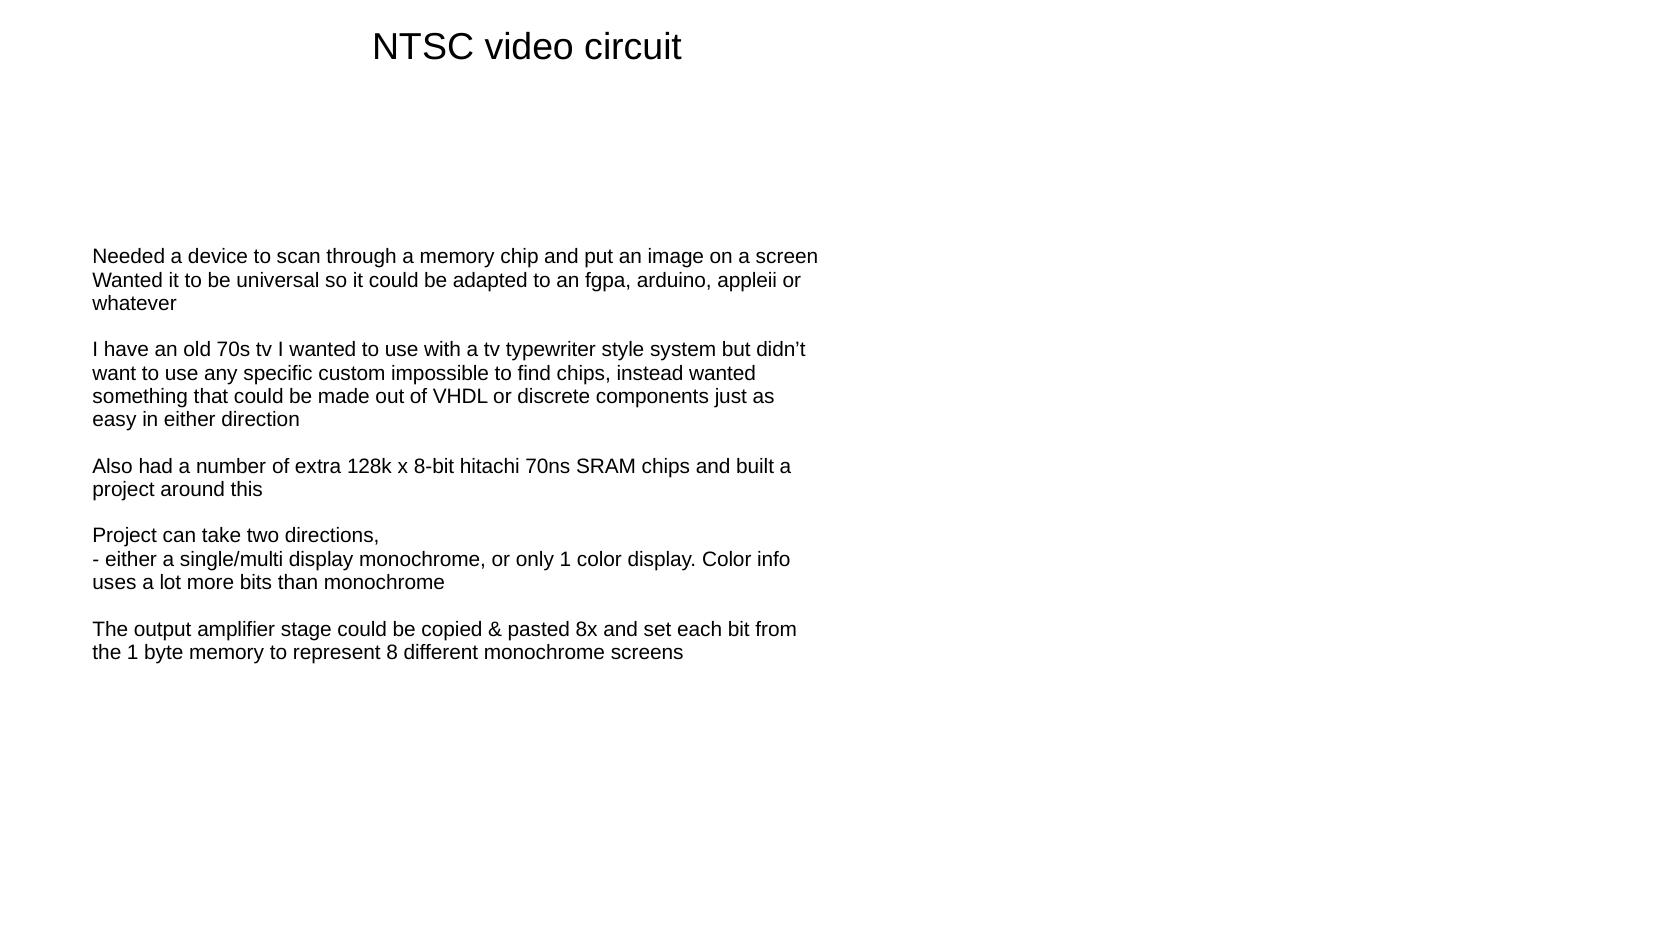

NTSC video circuit
Needed a device to scan through a memory chip and put an image on a screen
Wanted it to be universal so it could be adapted to an fgpa, arduino, appleii or whatever
I have an old 70s tv I wanted to use with a tv typewriter style system but didn’t want to use any specific custom impossible to find chips, instead wanted something that could be made out of VHDL or discrete components just as easy in either direction
Also had a number of extra 128k x 8-bit hitachi 70ns SRAM chips and built a project around this
Project can take two directions,
- either a single/multi display monochrome, or only 1 color display. Color info uses a lot more bits than monochrome
The output amplifier stage could be copied & pasted 8x and set each bit from the 1 byte memory to represent 8 different monochrome screens